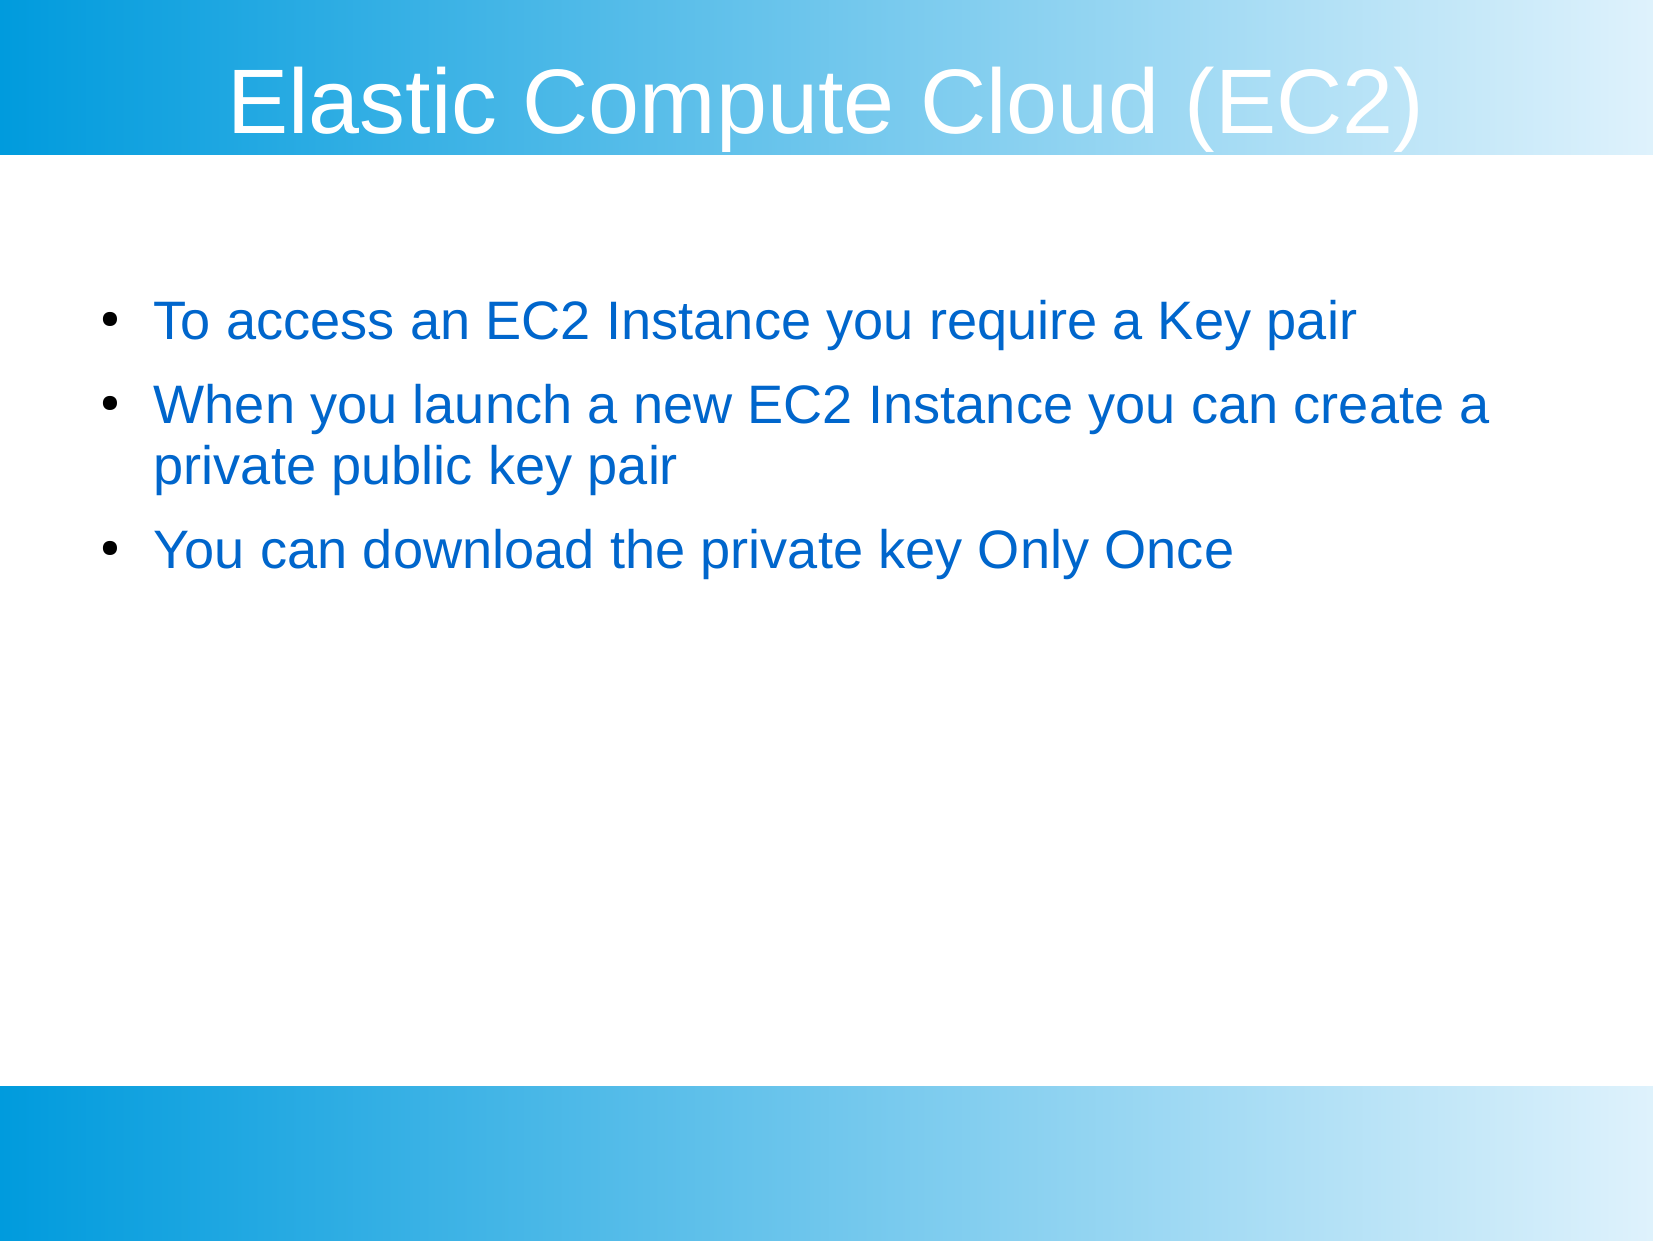

# Elastic Compute Cloud (EC2)
To access an EC2 Instance you require a Key pair
When you launch a new EC2 Instance you can create a private public key pair
You can download the private key Only Once